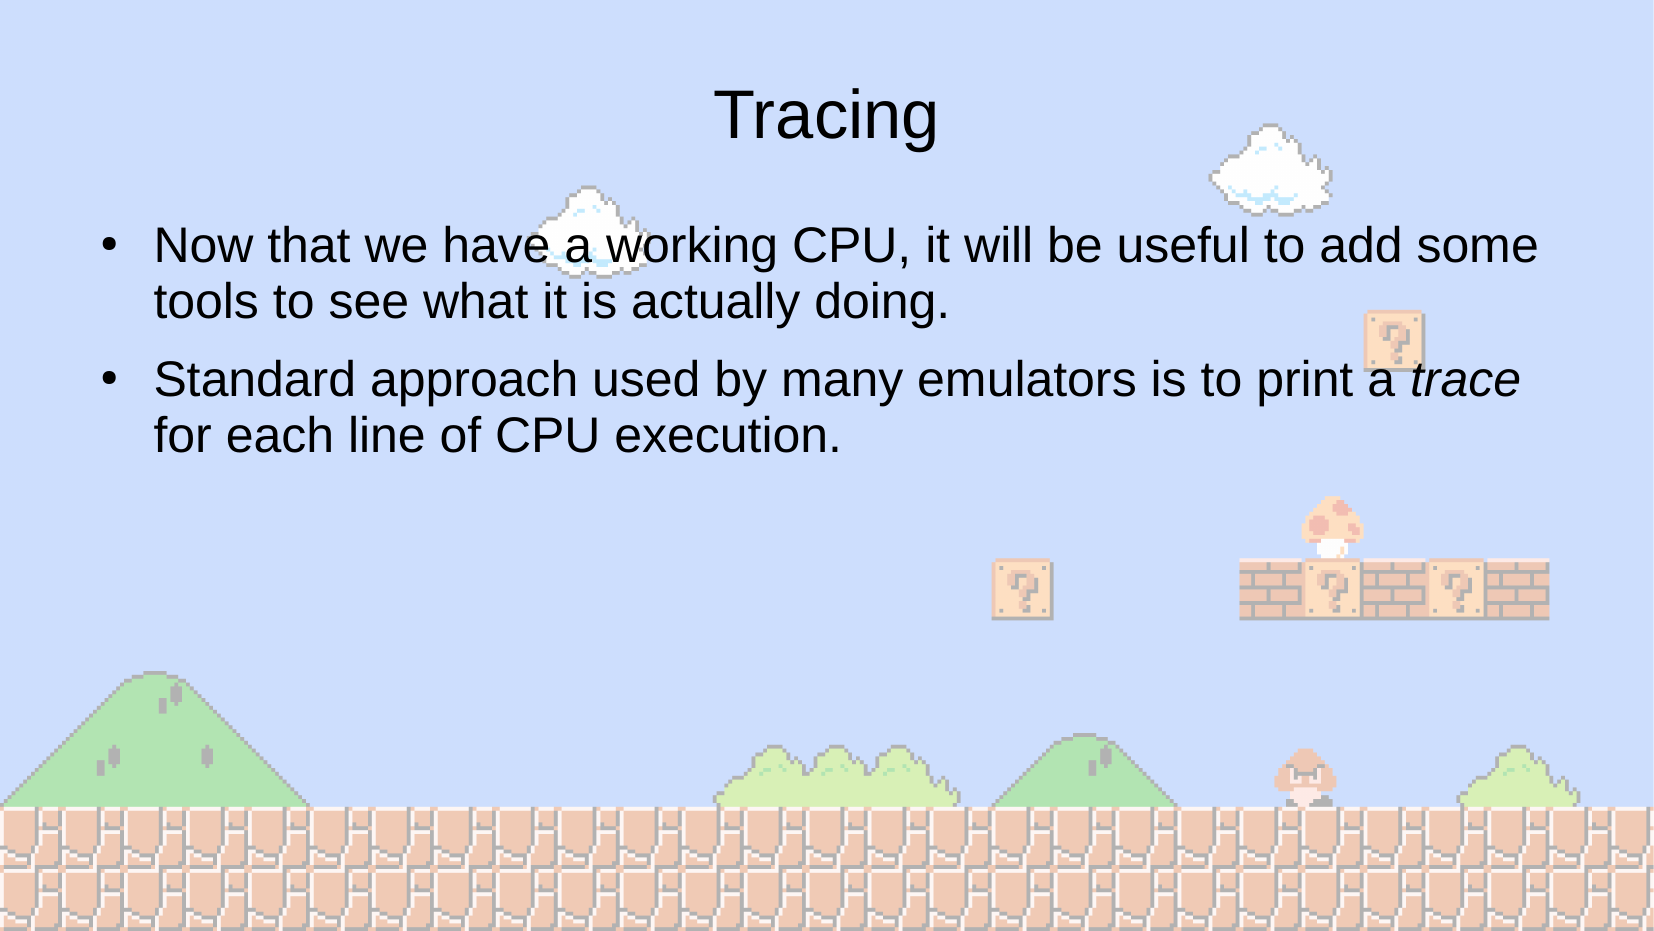

# Tracing
Now that we have a working CPU, it will be useful to add some tools to see what it is actually doing.
Standard approach used by many emulators is to print a trace for each line of CPU execution.